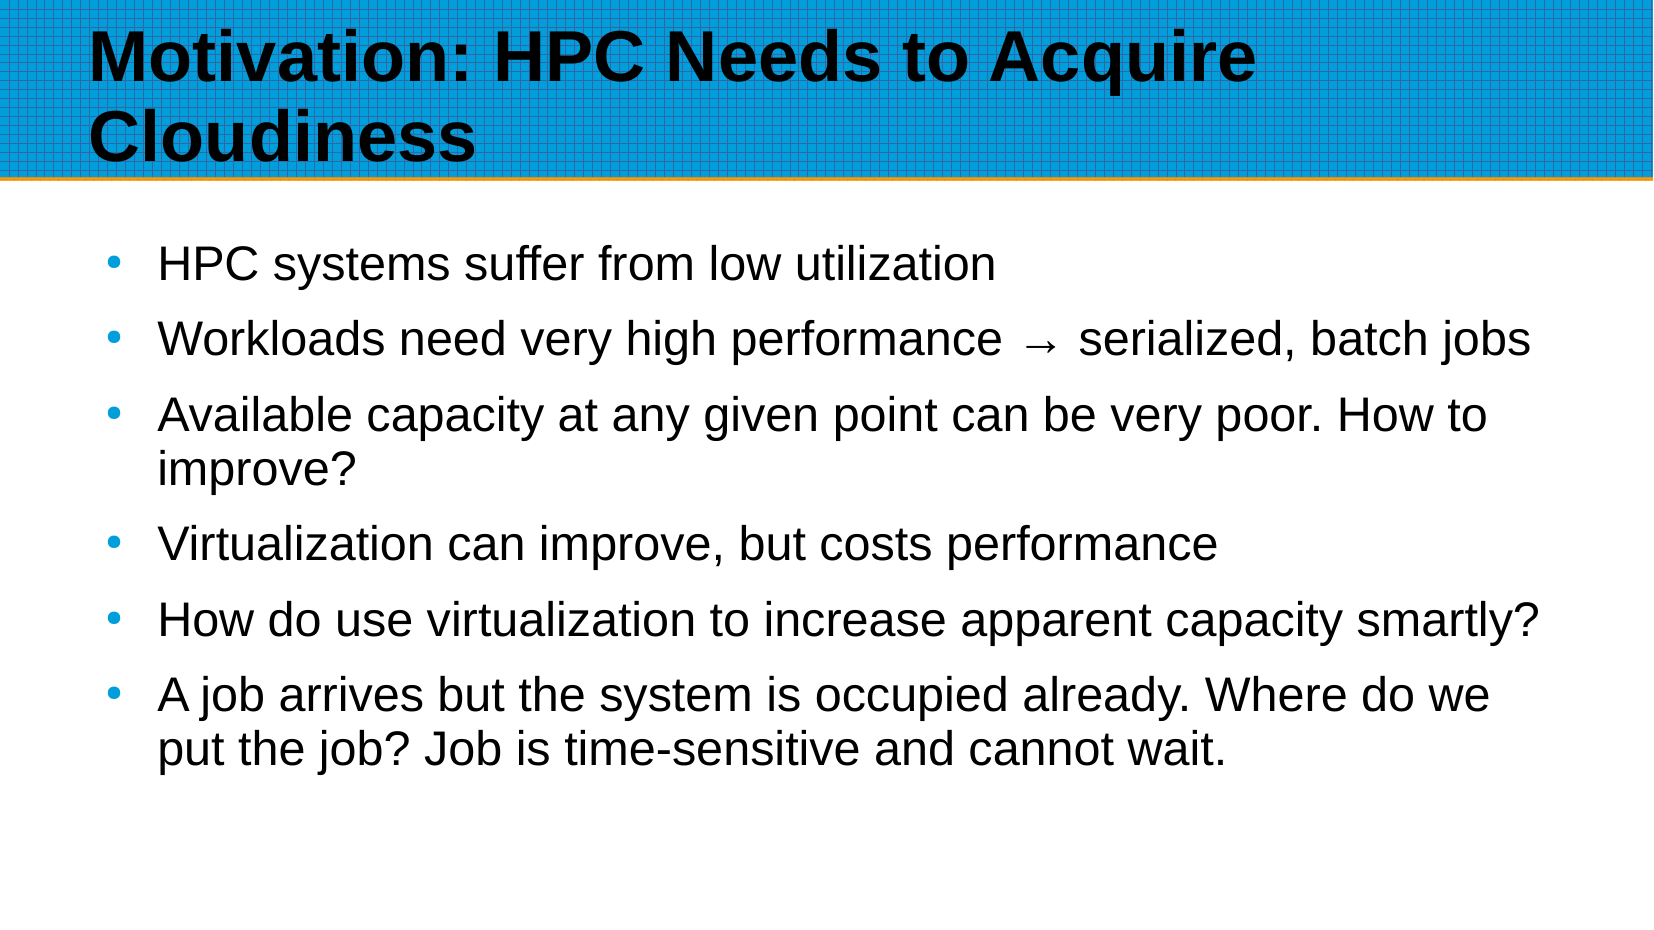

# Motivation: HPC Needs to Acquire Cloudiness
HPC systems suffer from low utilization
Workloads need very high performance → serialized, batch jobs
Available capacity at any given point can be very poor. How to improve?
Virtualization can improve, but costs performance
How do use virtualization to increase apparent capacity smartly?
A job arrives but the system is occupied already. Where do we put the job? Job is time-sensitive and cannot wait.